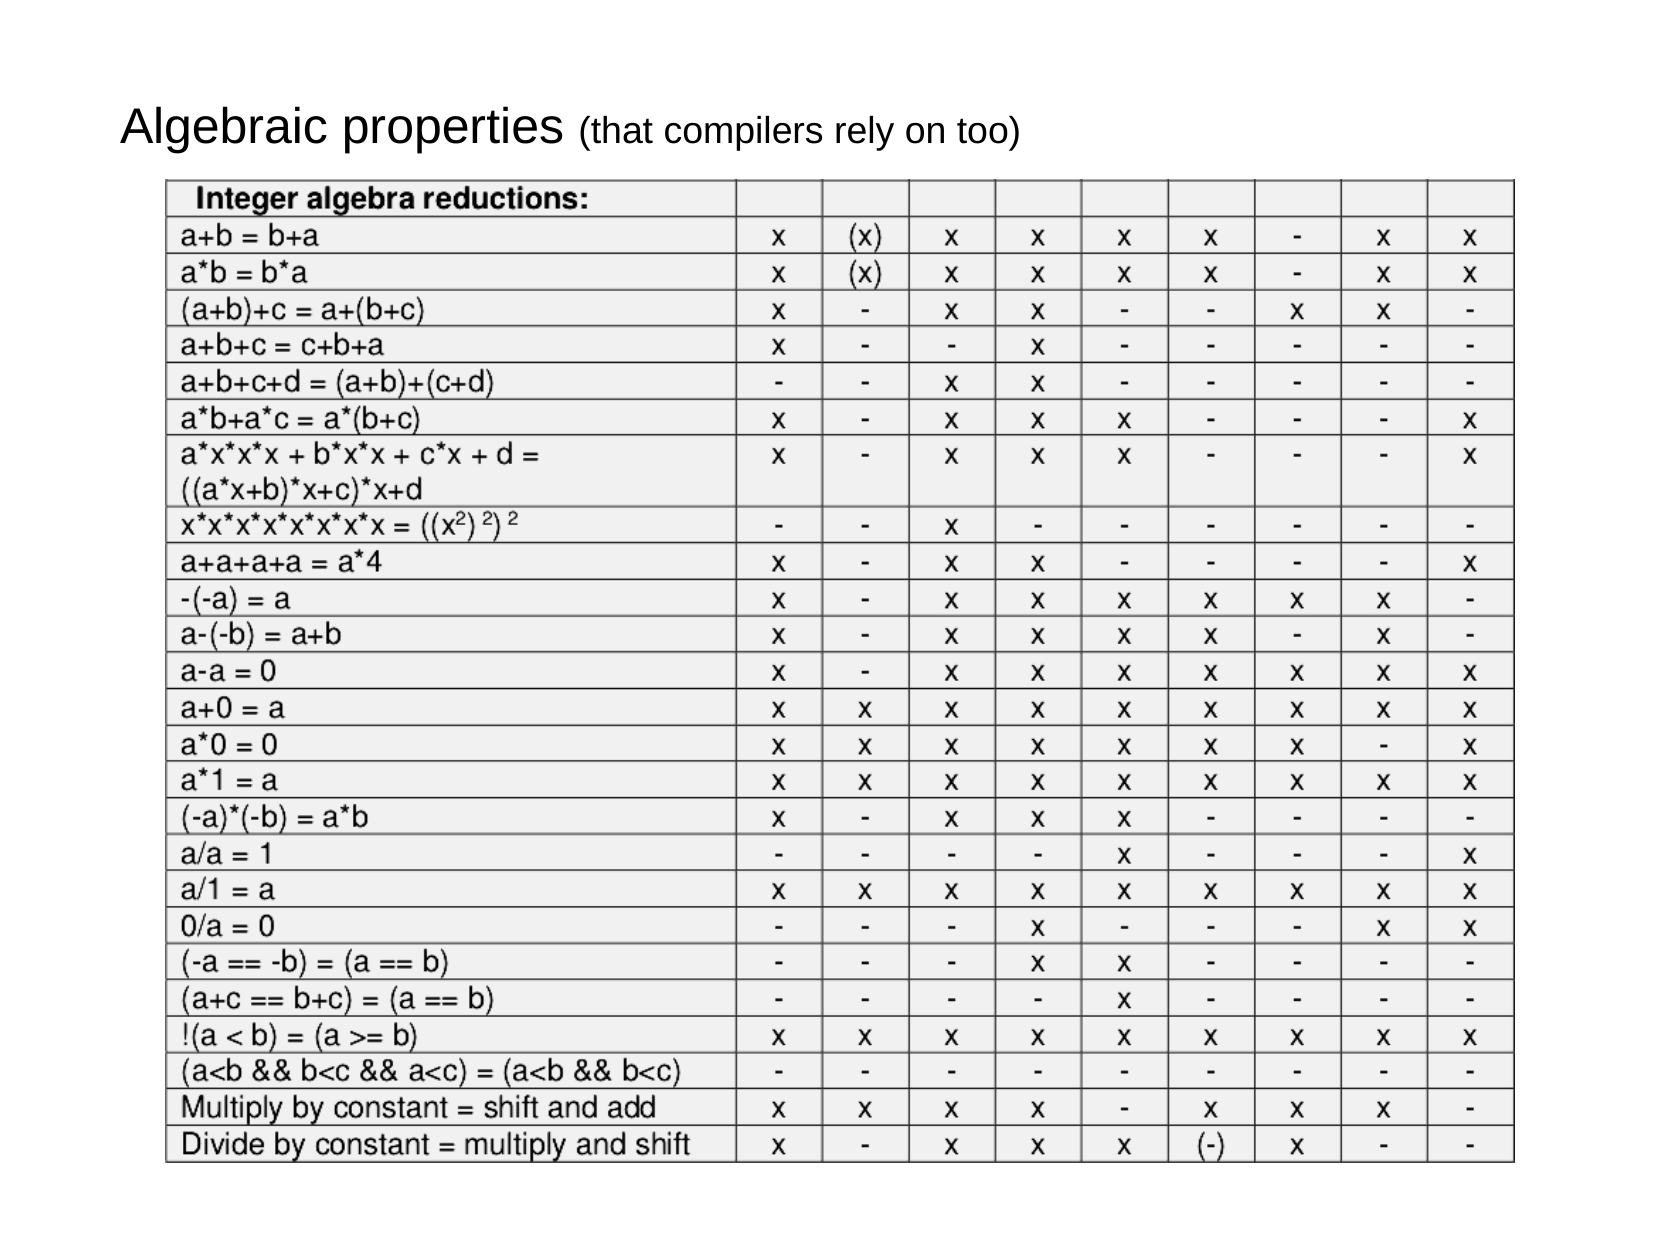

Algebraic properties (that compilers rely on too)